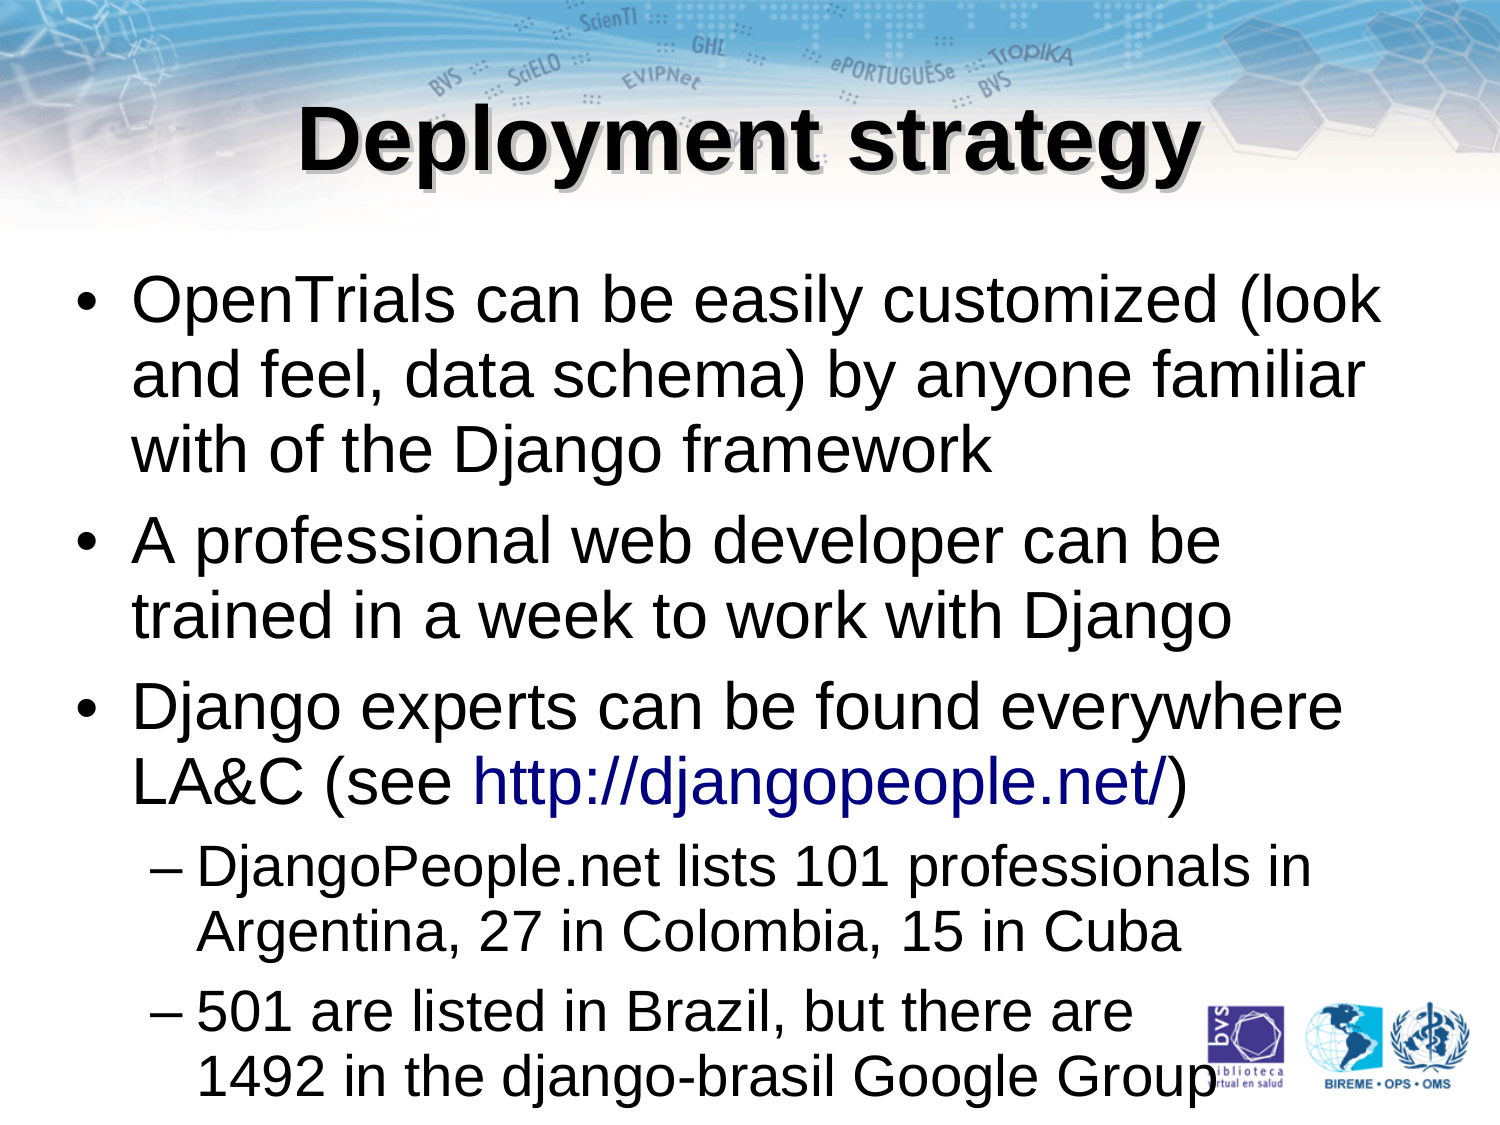

# Deployment strategy
OpenTrials can be easily customized (look and feel, data schema) by anyone familiar with of the Django framework
A professional web developer can be trained in a week to work with Django
Django experts can be found everywhere LA&C (see http://djangopeople.net/)
DjangoPeople.net lists 101 professionals in Argentina, 27 in Colombia, 15 in Cuba
501 are listed in Brazil, but there are
1492 in the django-brasil Google Group